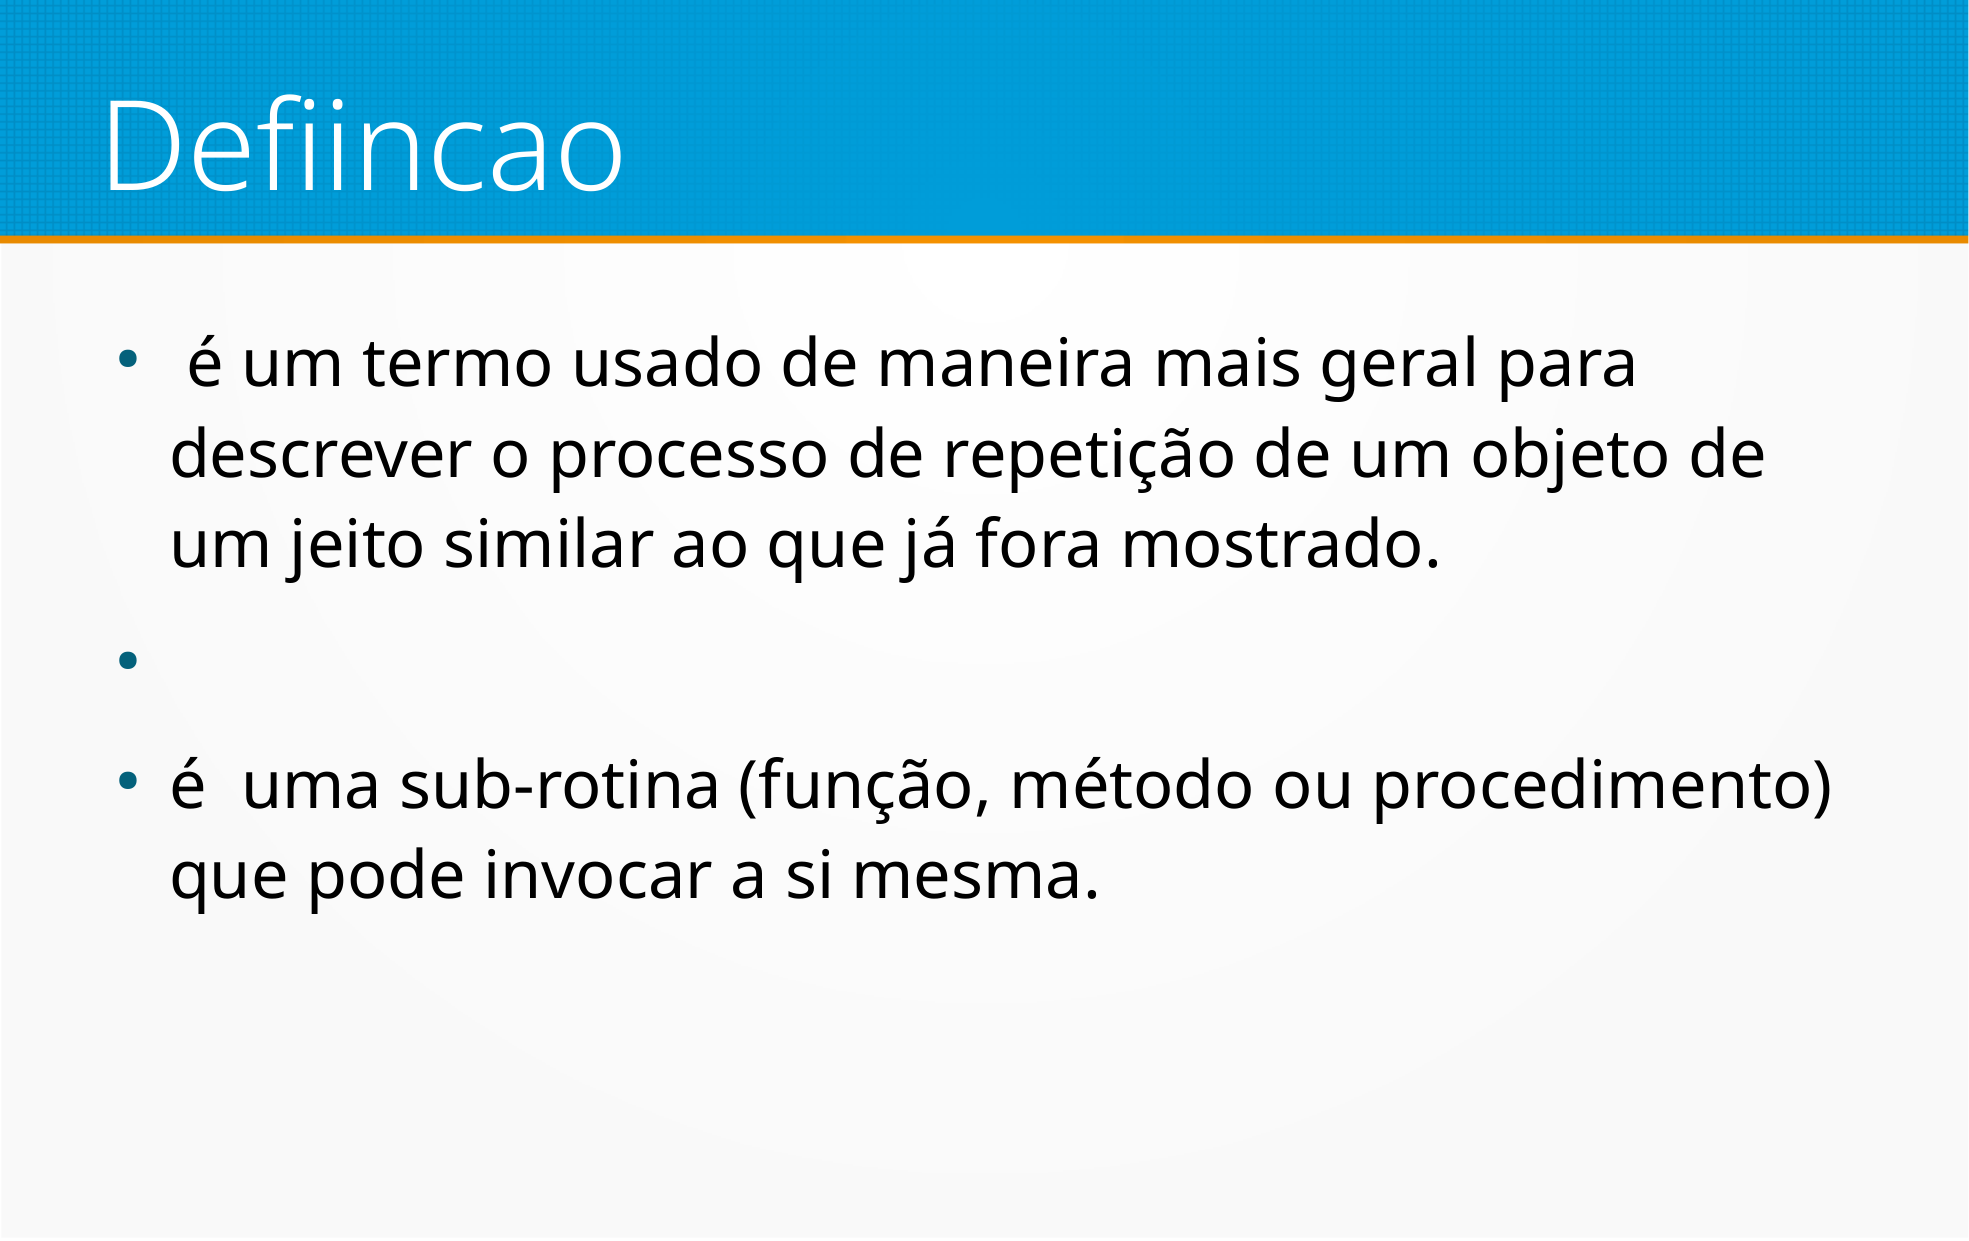

# Defiincao
 é um termo usado de maneira mais geral para descrever o processo de repetição de um objeto de um jeito similar ao que já fora mostrado.
é uma sub-rotina (função, método ou procedimento) que pode invocar a si mesma.